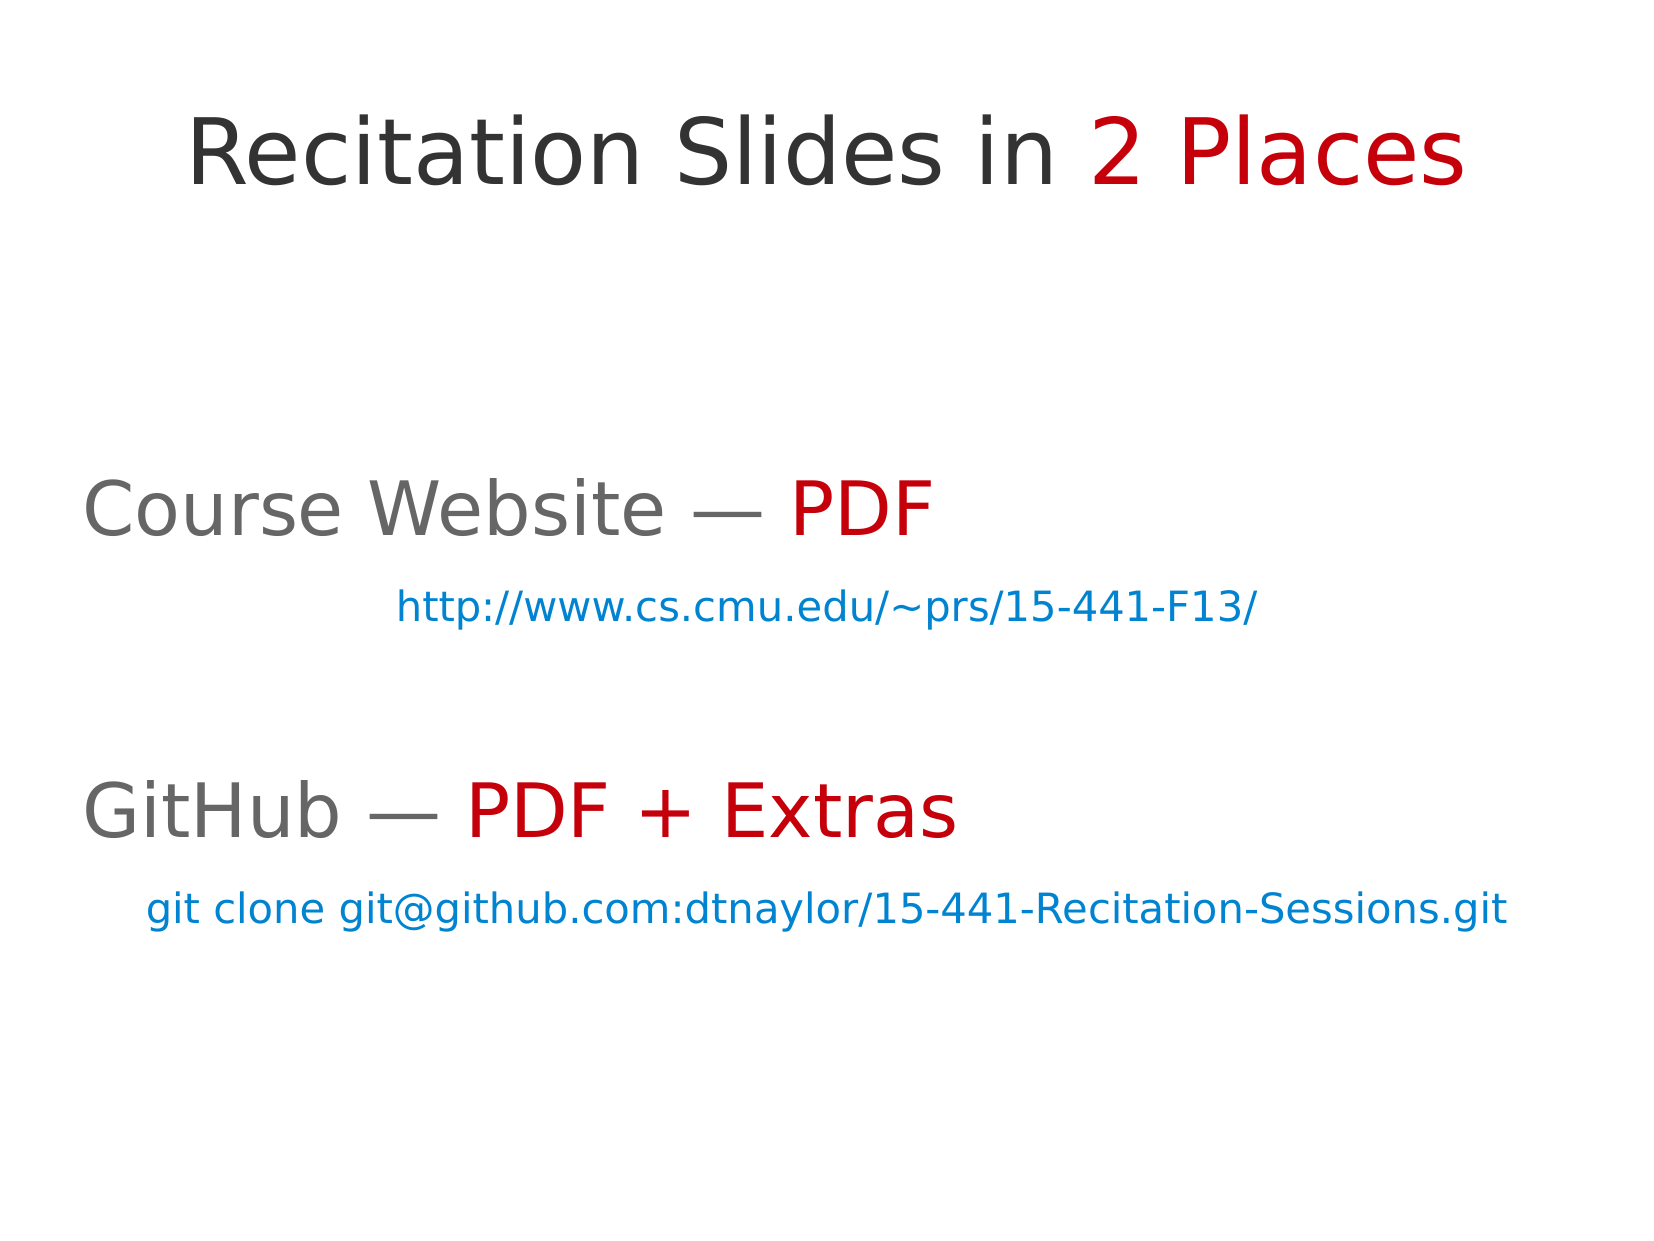

# Recitation Slides in 2 Places
Course Website — PDF
http://www.cs.cmu.edu/~prs/15-441-F13/
GitHub — PDF + Extras
git clone git@github.com:dtnaylor/15-441-Recitation-Sessions.git